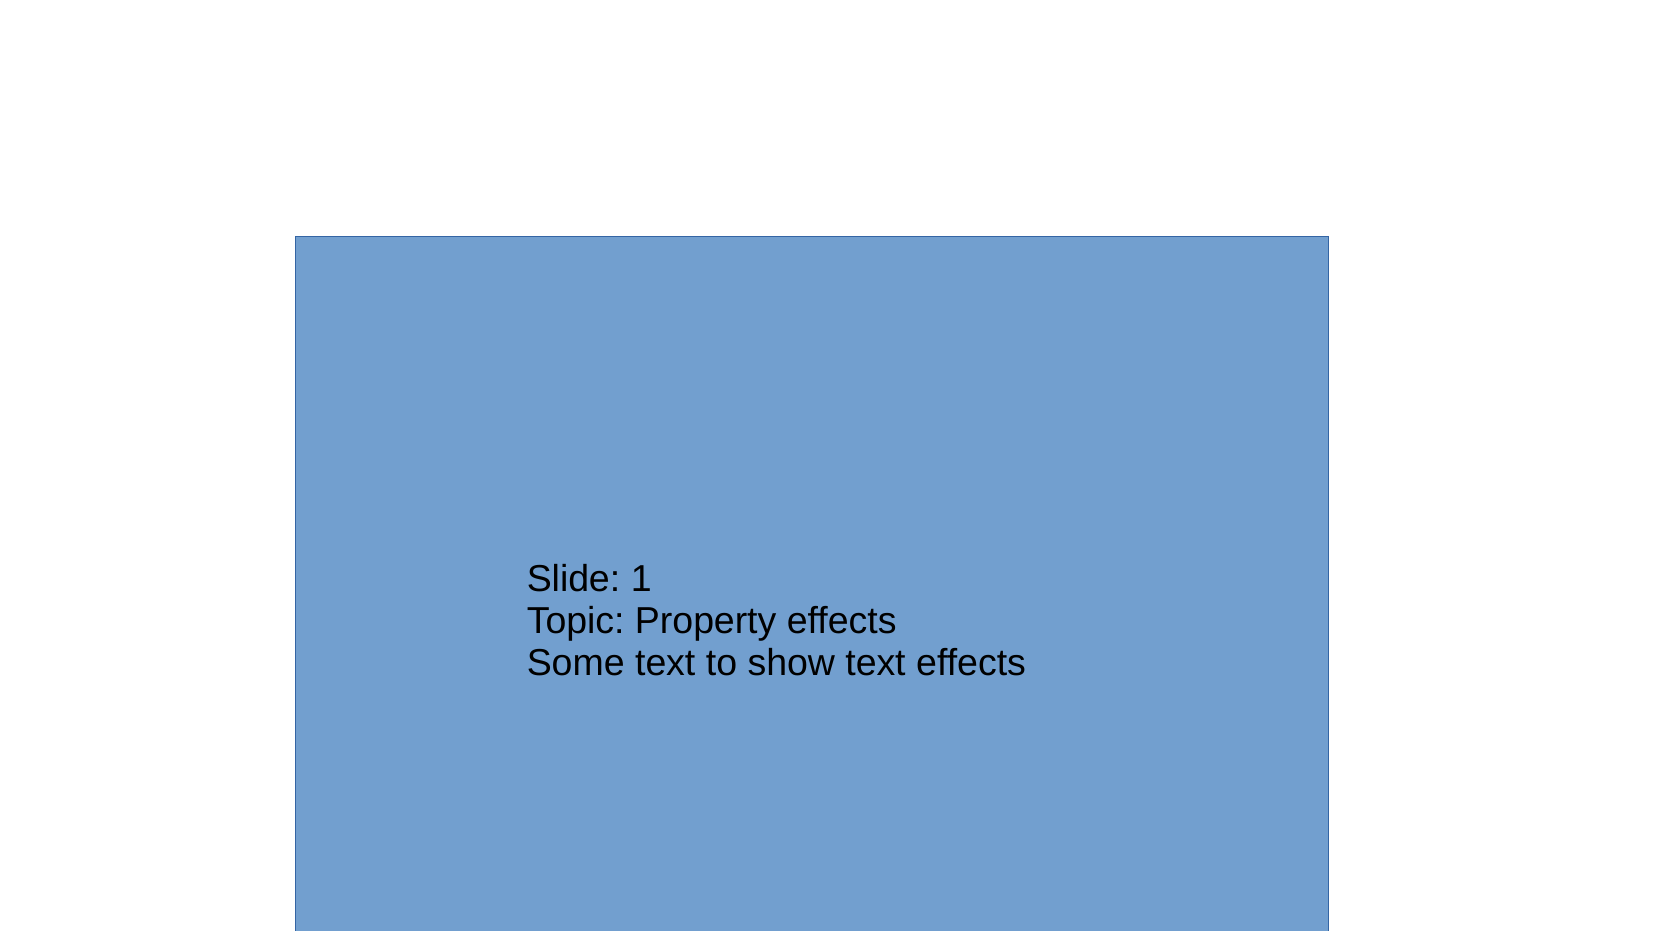

Slide: 1
Topic: Property effects
Some text to show text effects